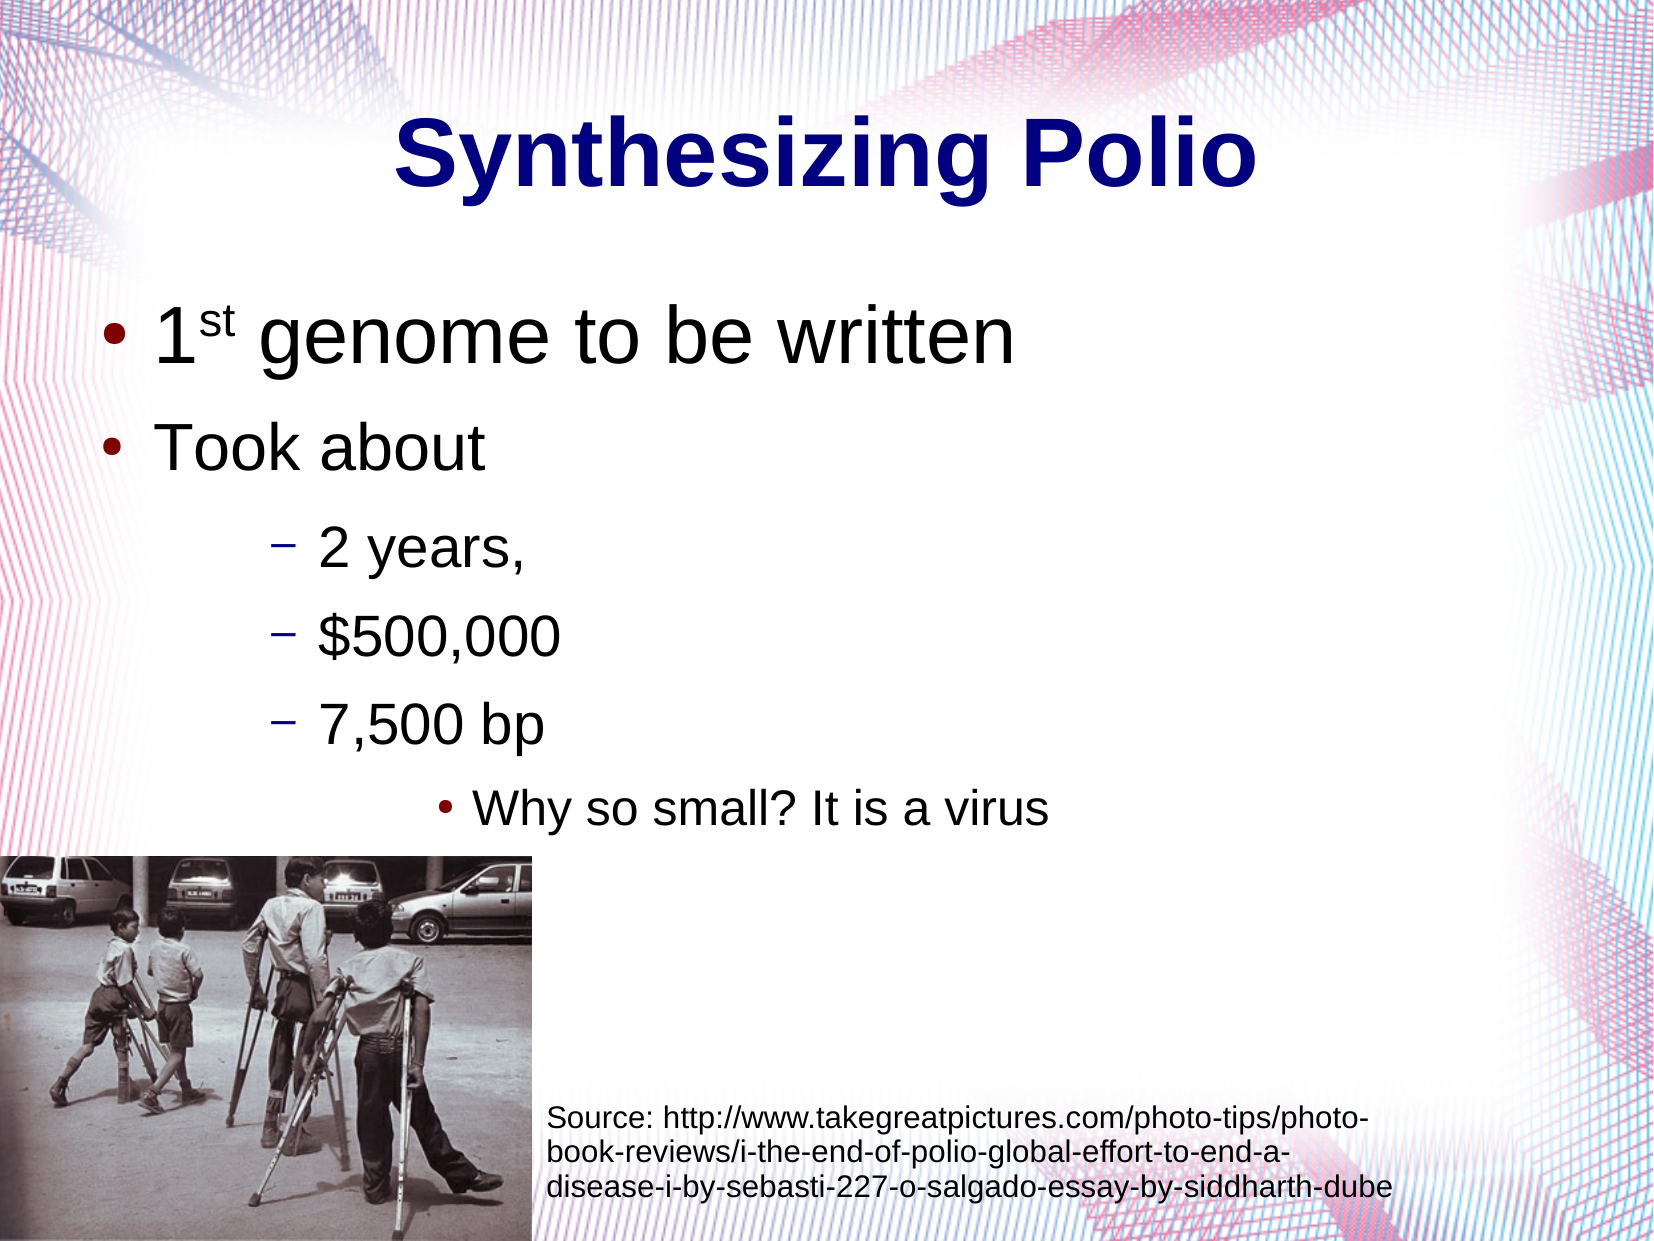

# Synthesizing Polio
1st genome to be written
Took about
2 years,
$500,000
7,500 bp
Why so small? It is a virus
Source: http://www.takegreatpictures.com/photo-tips/photo-book-reviews/i-the-end-of-polio-global-effort-to-end-a-disease-i-by-sebasti-227-o-salgado-essay-by-siddharth-dube